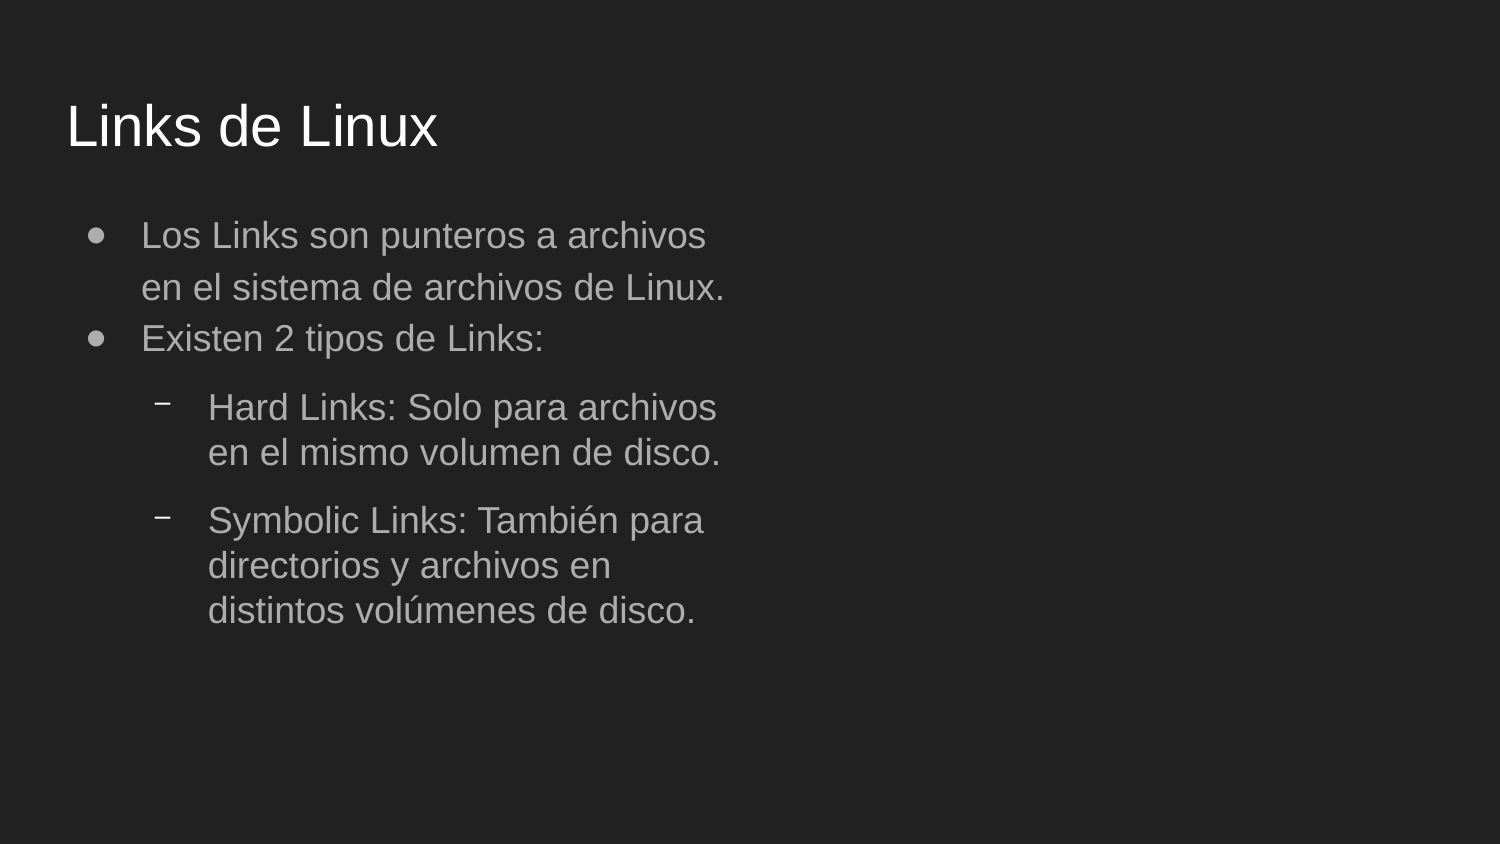

# Links de Linux
Los Links son punteros a archivos en el sistema de archivos de Linux.
Existen 2 tipos de Links:
Hard Links: Solo para archivos en el mismo volumen de disco.
Symbolic Links: También para directorios y archivos en distintos volúmenes de disco.